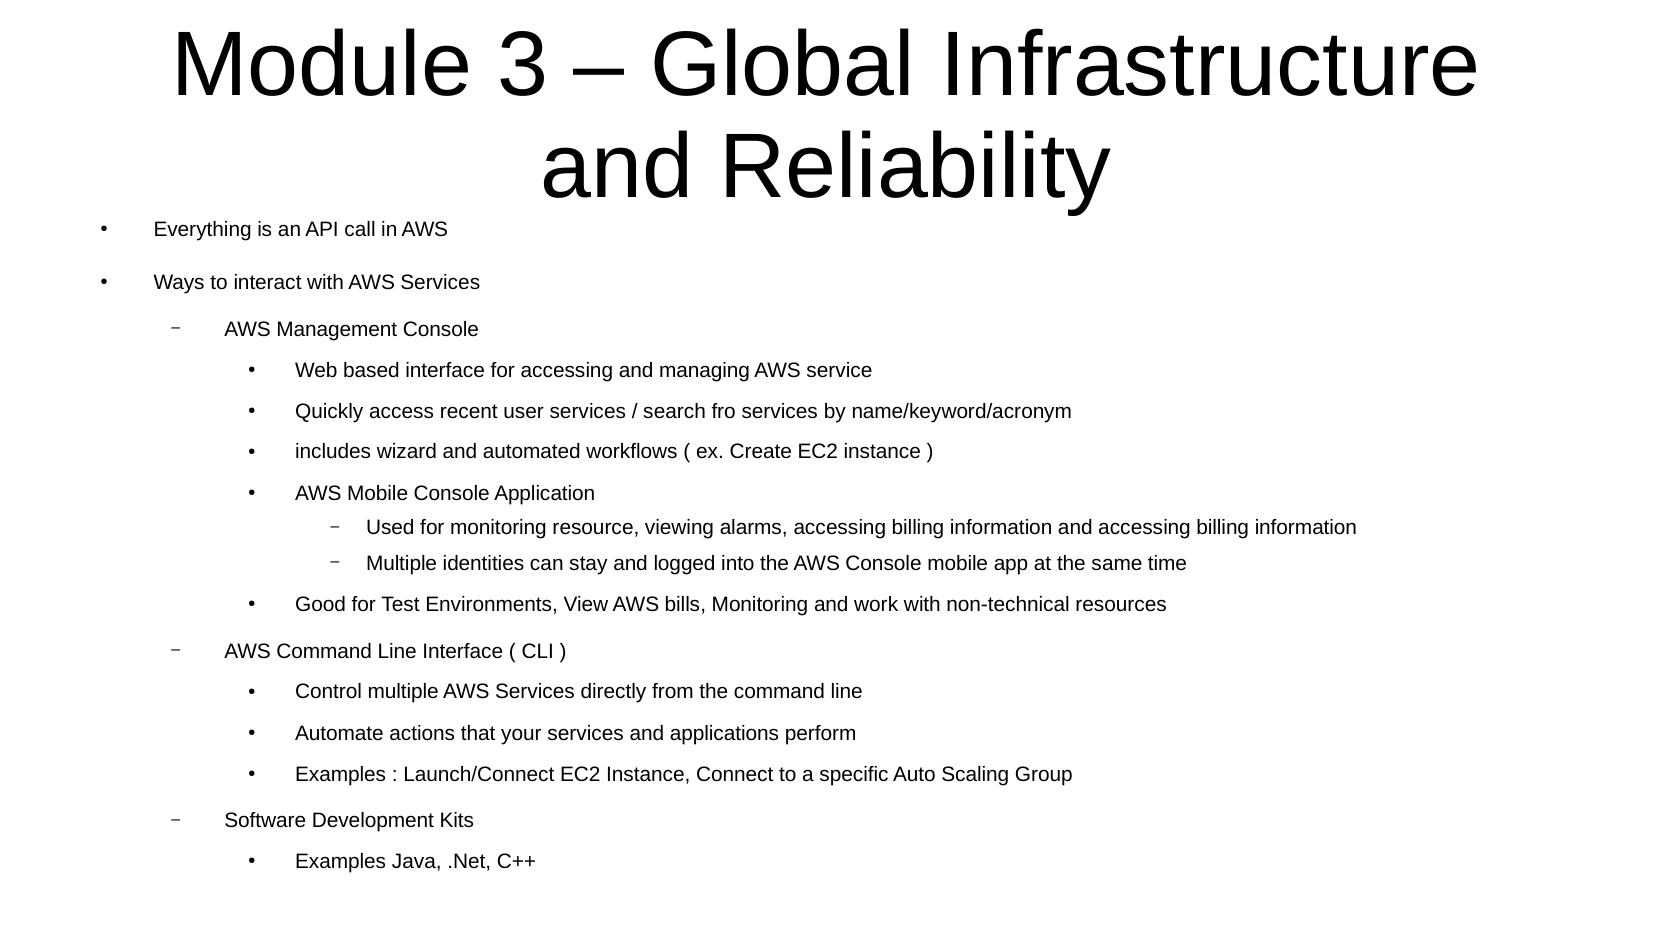

# Module 3 – Global Infrastructure and Reliability
Everything is an API call in AWS
Ways to interact with AWS Services
AWS Management Console
Web based interface for accessing and managing AWS service
Quickly access recent user services / search fro services by name/keyword/acronym
includes wizard and automated workflows ( ex. Create EC2 instance )
AWS Mobile Console Application
Used for monitoring resource, viewing alarms, accessing billing information and accessing billing information
Multiple identities can stay and logged into the AWS Console mobile app at the same time
Good for Test Environments, View AWS bills, Monitoring and work with non-technical resources
AWS Command Line Interface ( CLI )
Control multiple AWS Services directly from the command line
Automate actions that your services and applications perform
Examples : Launch/Connect EC2 Instance, Connect to a specific Auto Scaling Group
Software Development Kits
Examples Java, .Net, C++